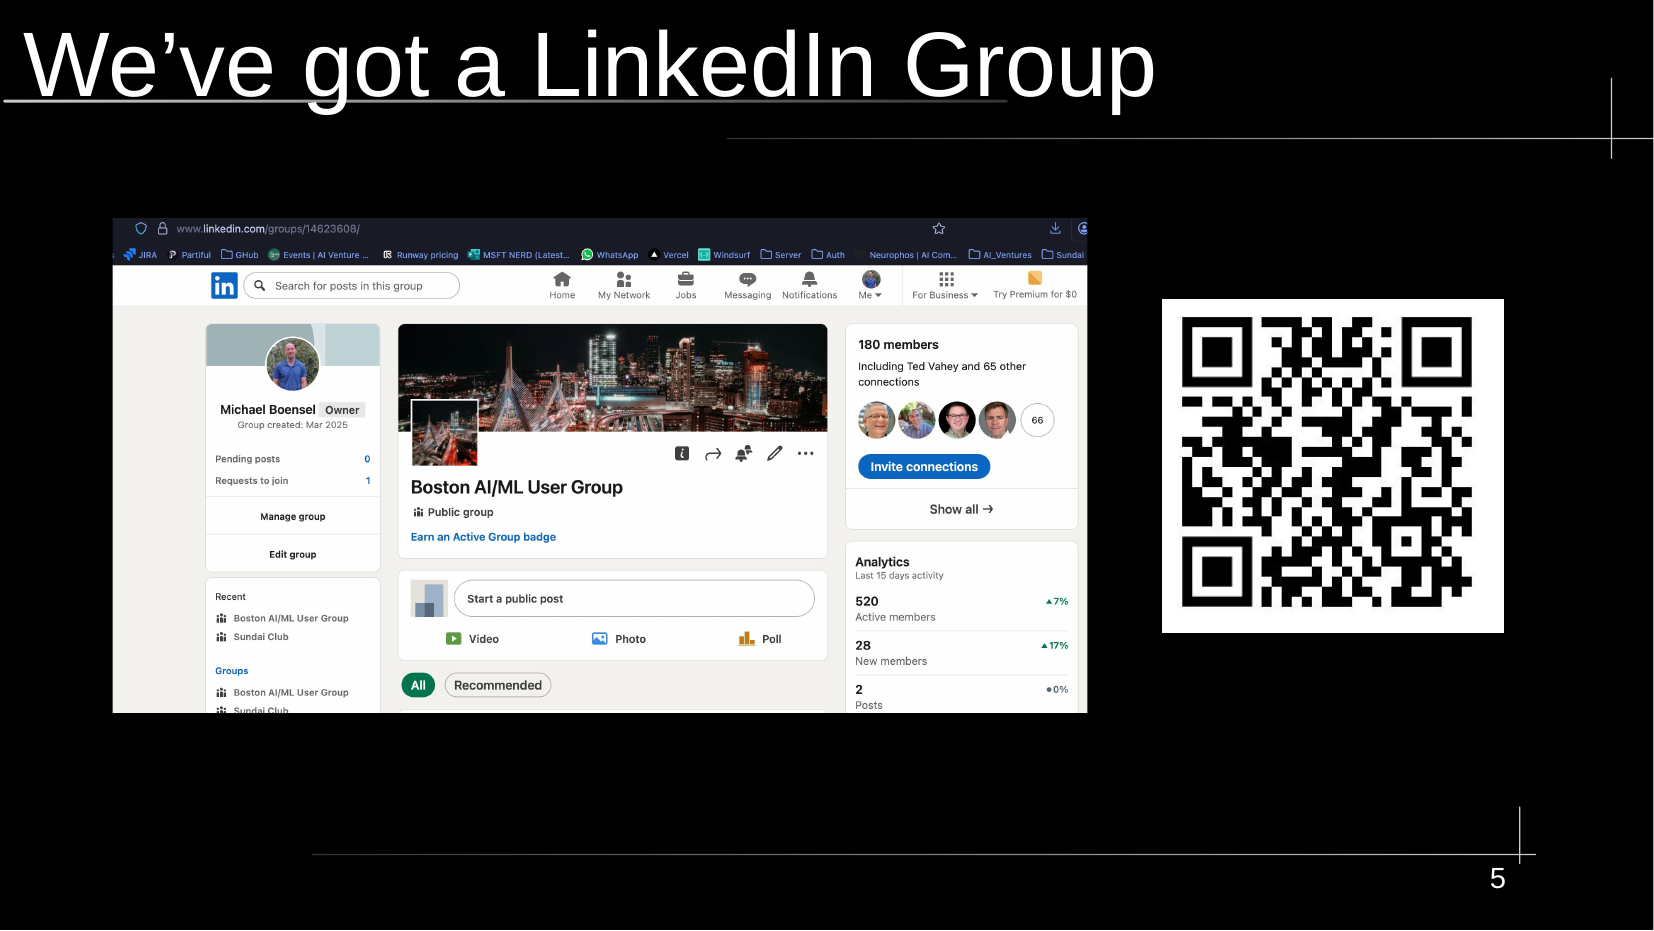

# We’ve got a LinkedIn Group
5